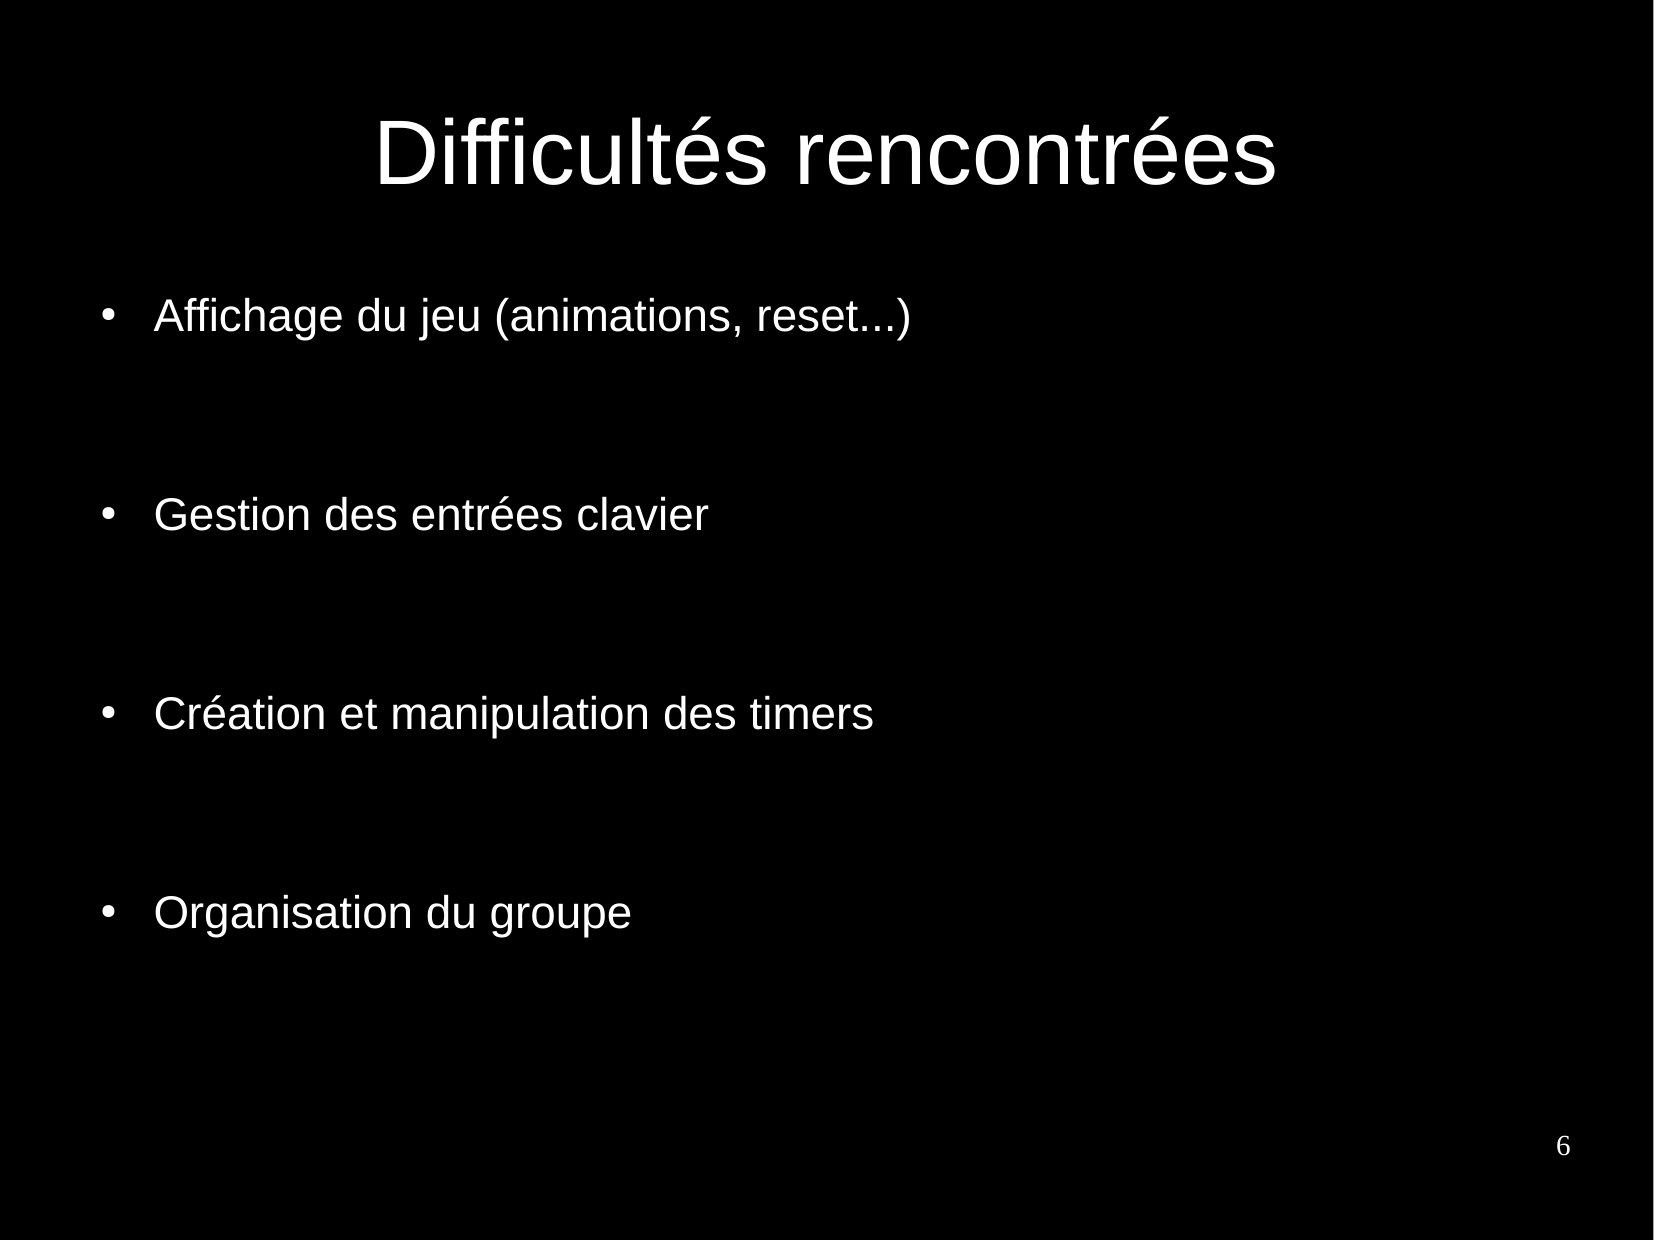

# Difficultés rencontrées
Affichage du jeu (animations, reset...)
Gestion des entrées clavier
Création et manipulation des timers
Organisation du groupe
6